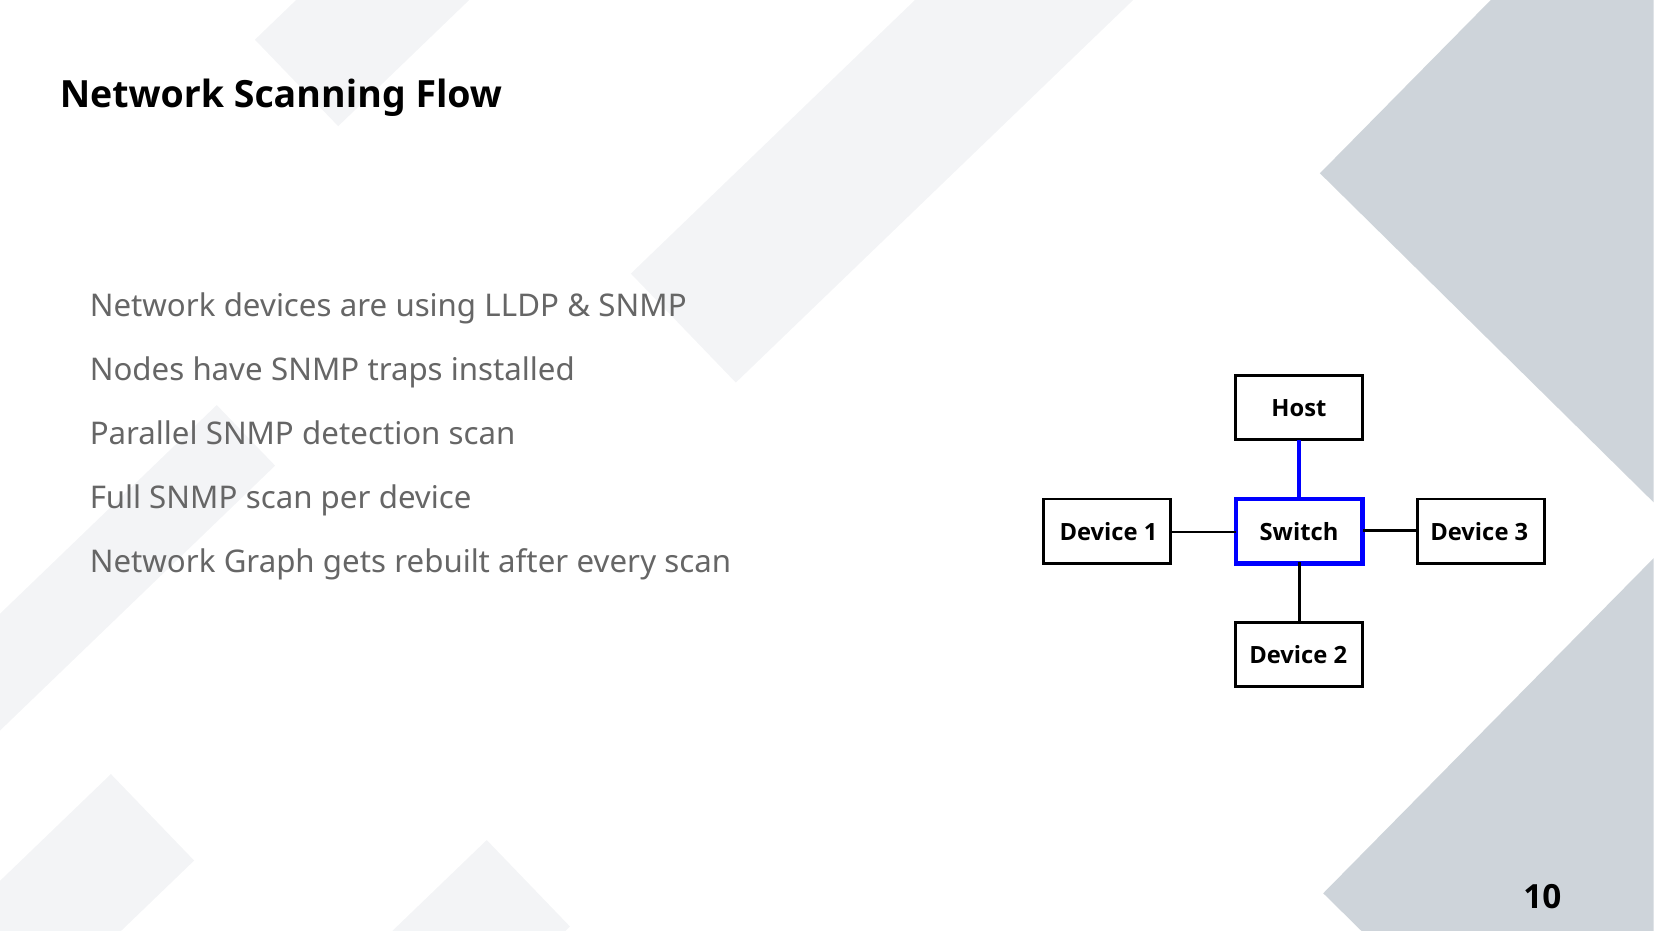

Network Scanning Flow
Network devices are using LLDP & SNMP
Nodes have SNMP traps installed
Parallel SNMP detection scan
Full SNMP scan per device
Network Graph gets rebuilt after every scan